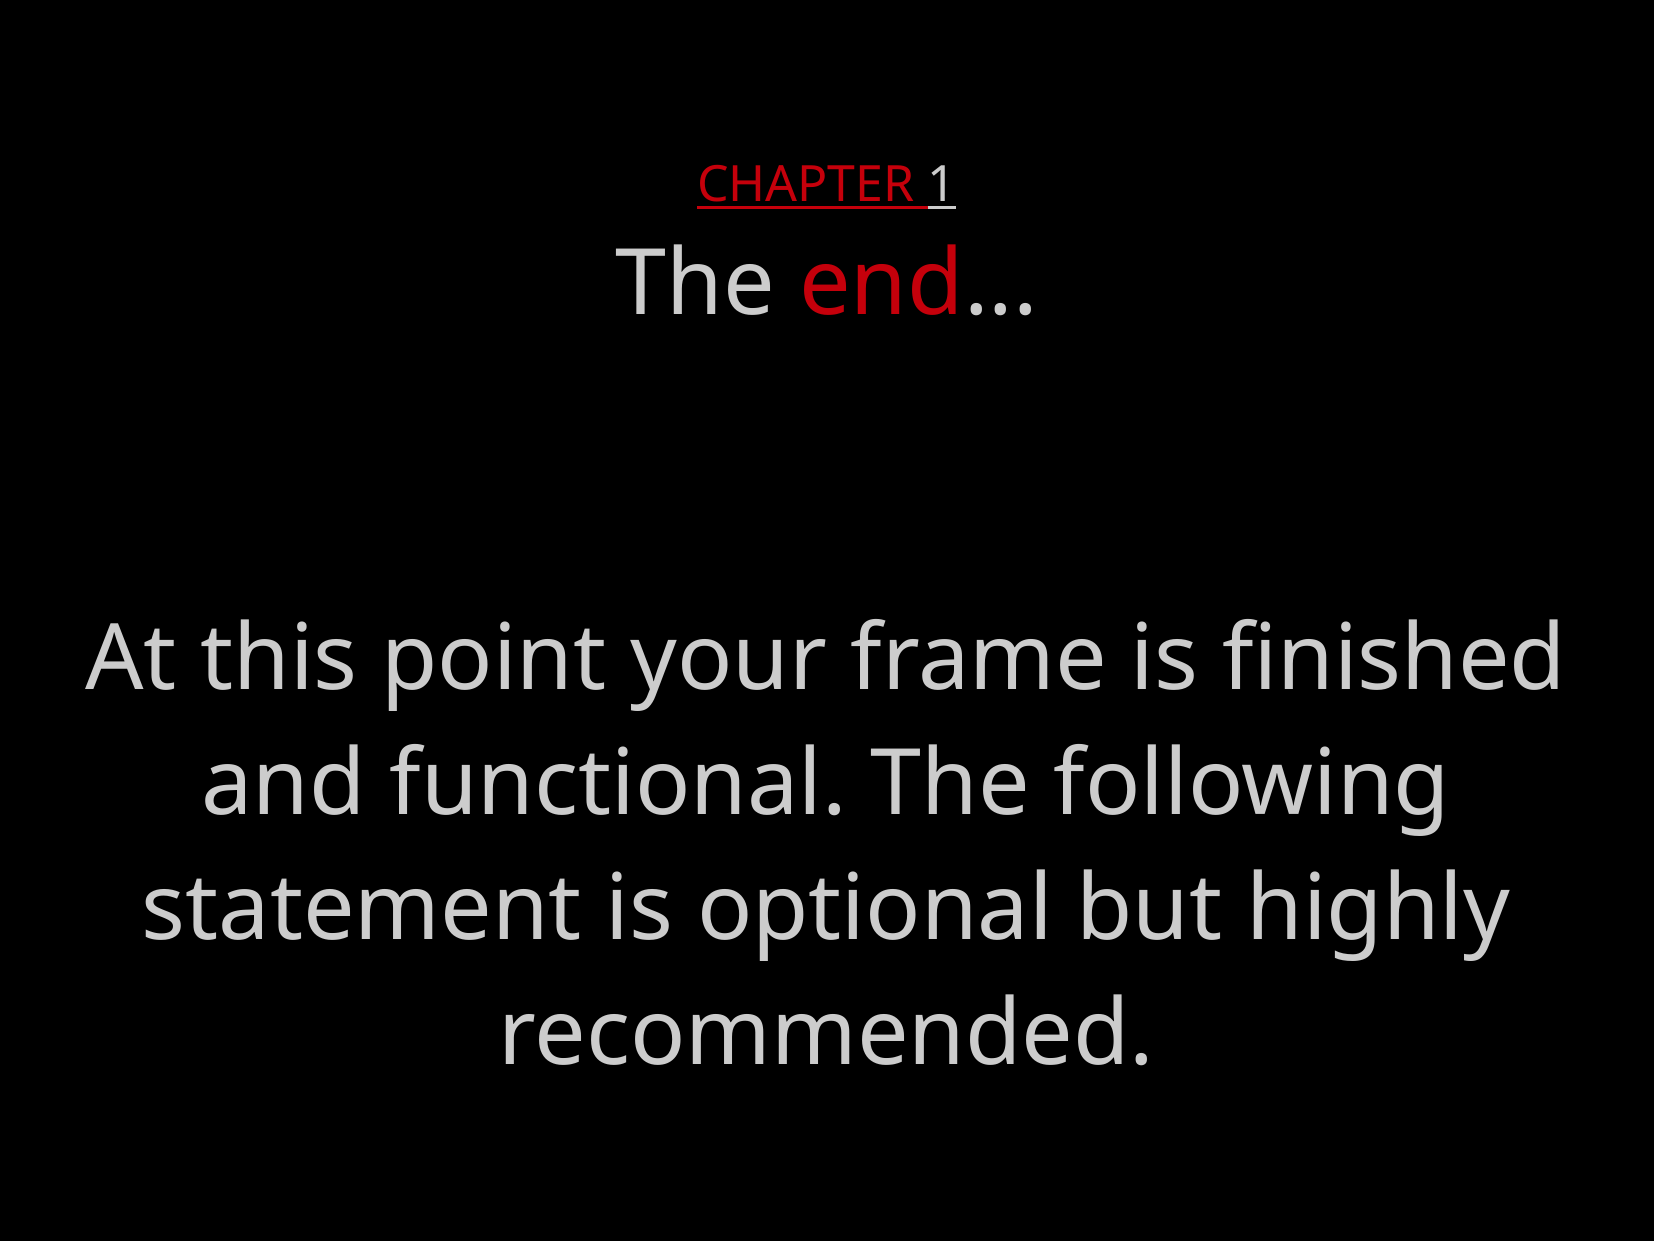

# CHAPTER 1 The end... At this point your frame is finished and functional. The following statement is optional but highly recommended.